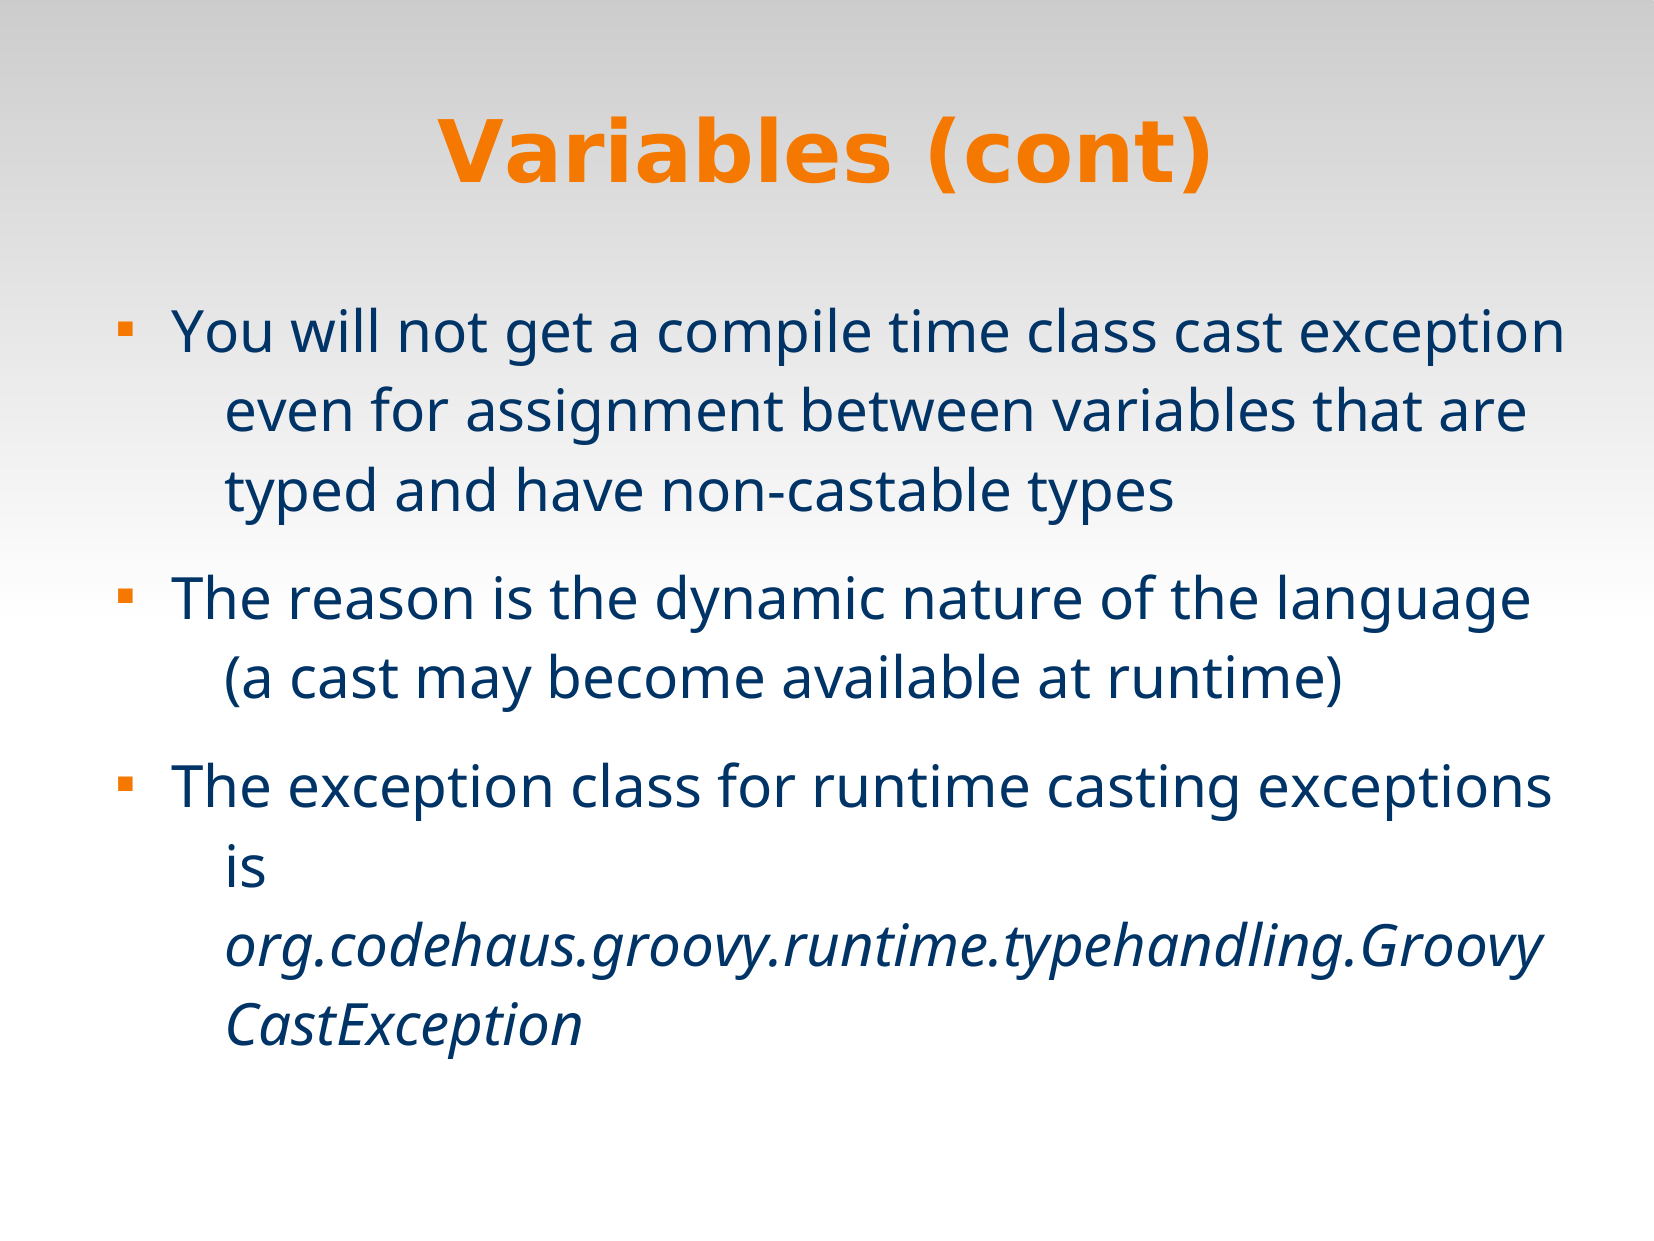

# Variables (cont)
You will not get a compile time class cast exception even for assignment between variables that are typed and have non-castable types
The reason is the dynamic nature of the language (a cast may become available at runtime)
The exception class for runtime casting exceptions is org.codehaus.groovy.runtime.typehandling.GroovyCastException